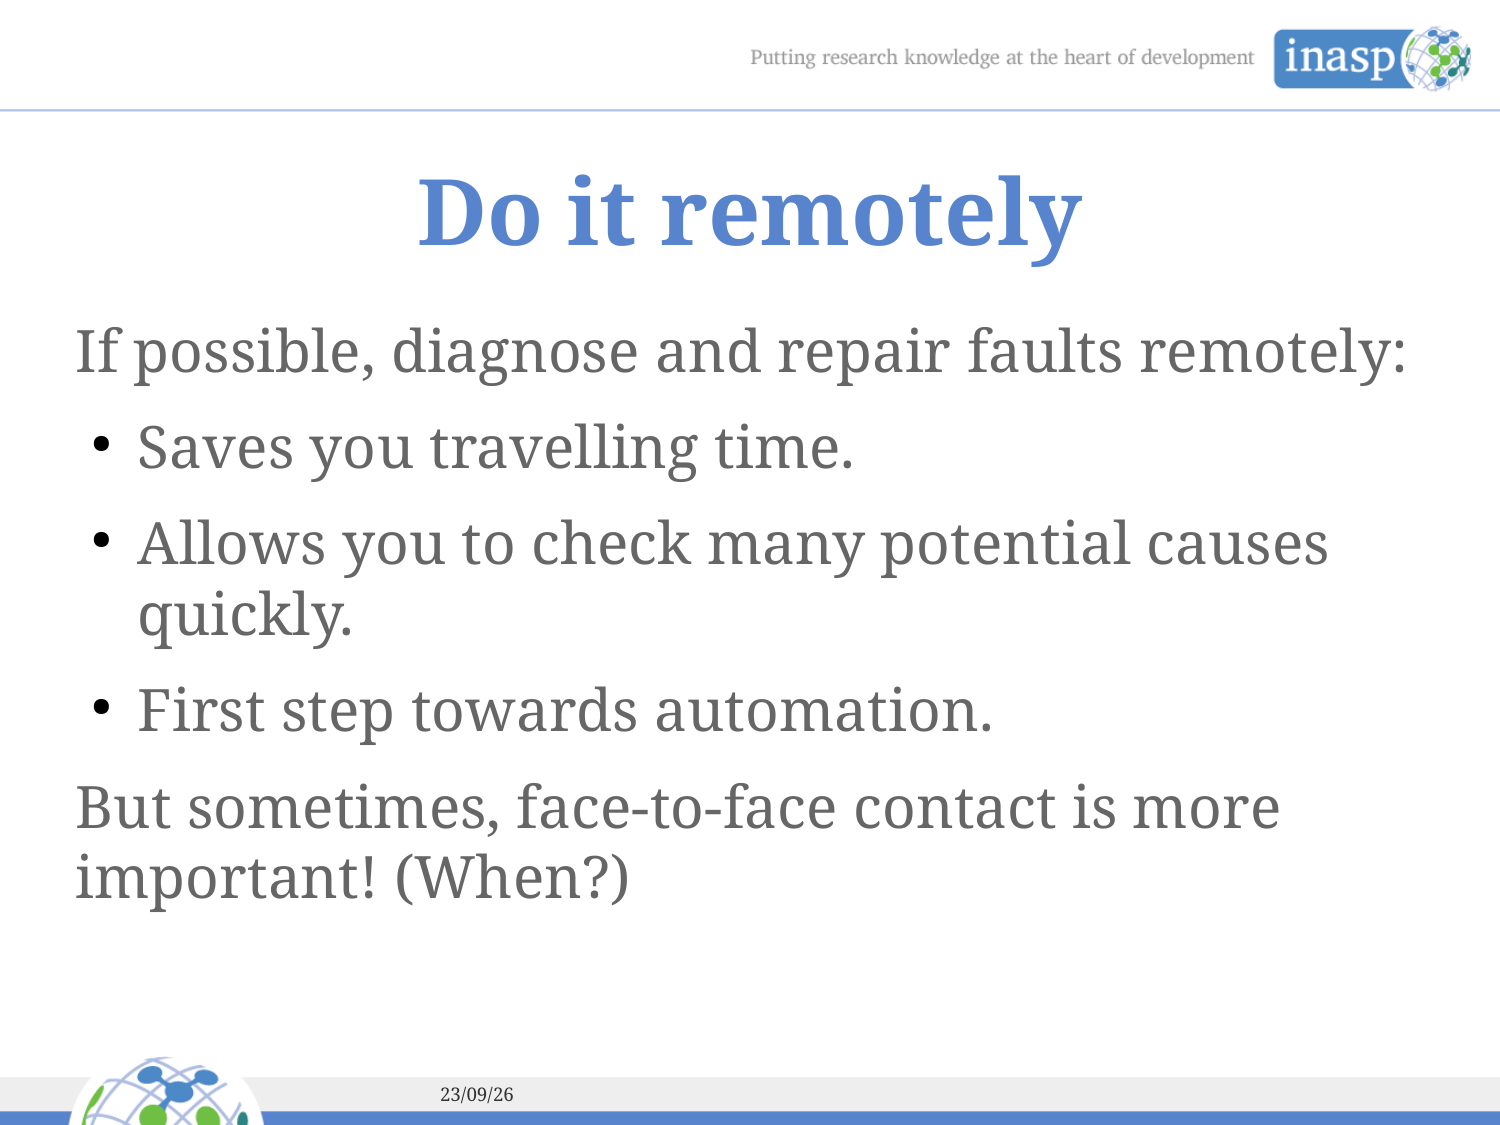

# Do it remotely
If possible, diagnose and repair faults remotely:
Saves you travelling time.
Allows you to check many potential causes quickly.
First step towards automation.
But sometimes, face-to-face contact is more important! (When?)